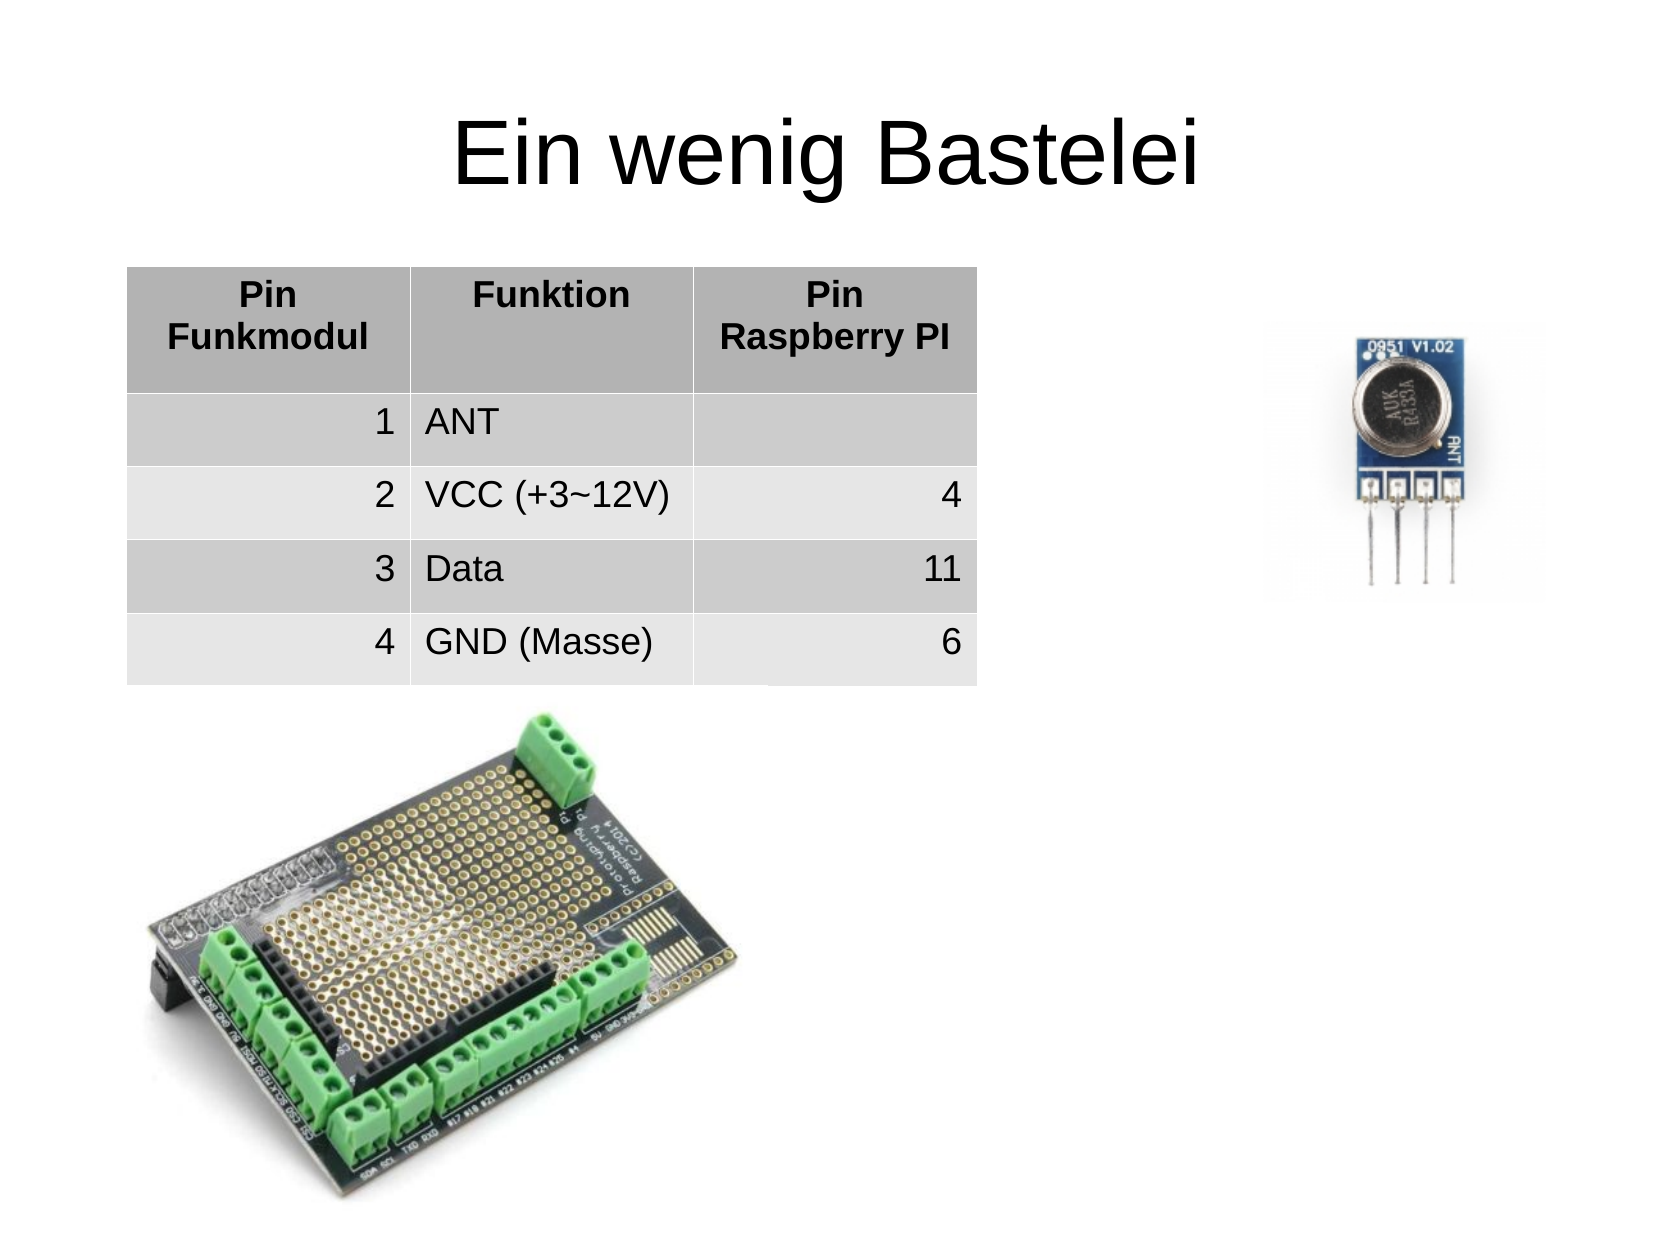

# Ein wenig Bastelei
| Pin Funkmodul | Funktion | Pin Raspberry PI |
| --- | --- | --- |
| 1 | ANT | |
| 2 | VCC (+3~12V) | 4 |
| 3 | Data | 11 |
| 4 | GND (Masse) | 6 |